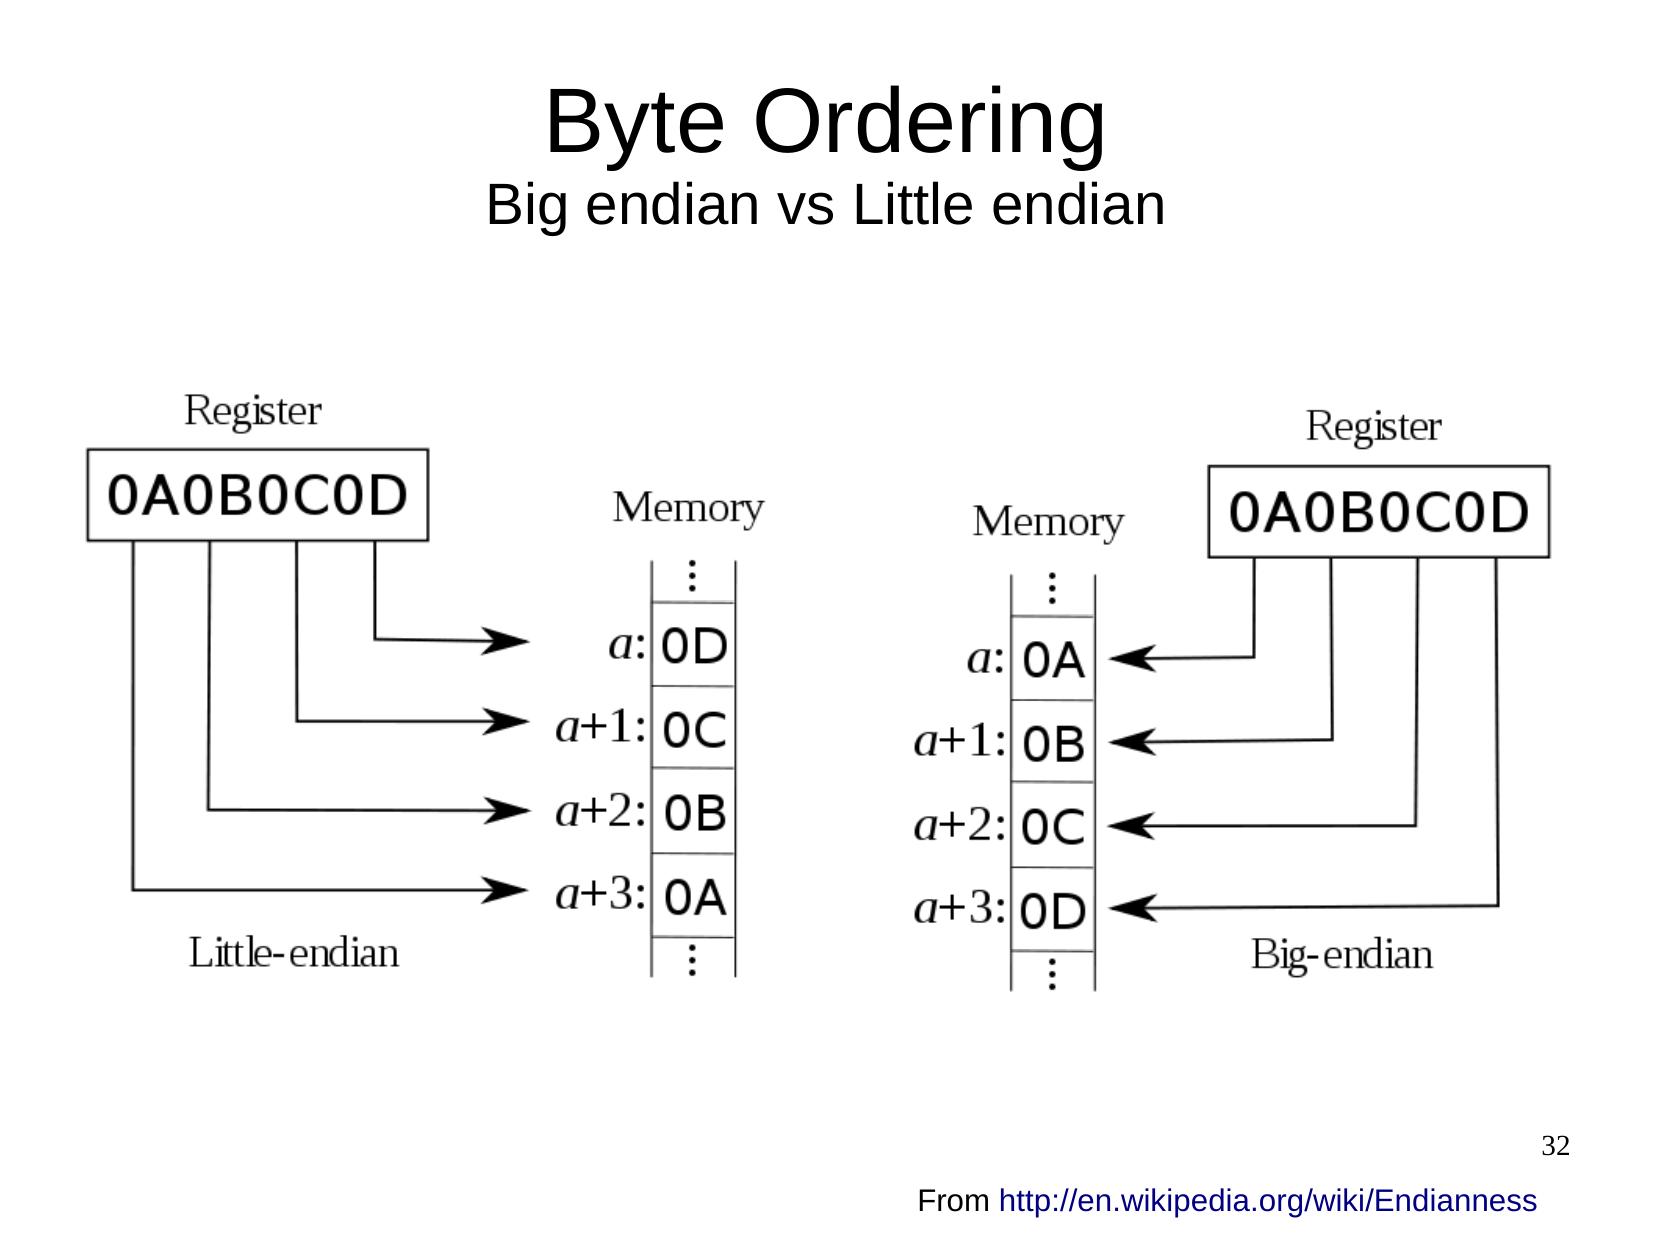

# Byte Ordering Big endian vs Little endian
32
From http://en.wikipedia.org/wiki/Endianness